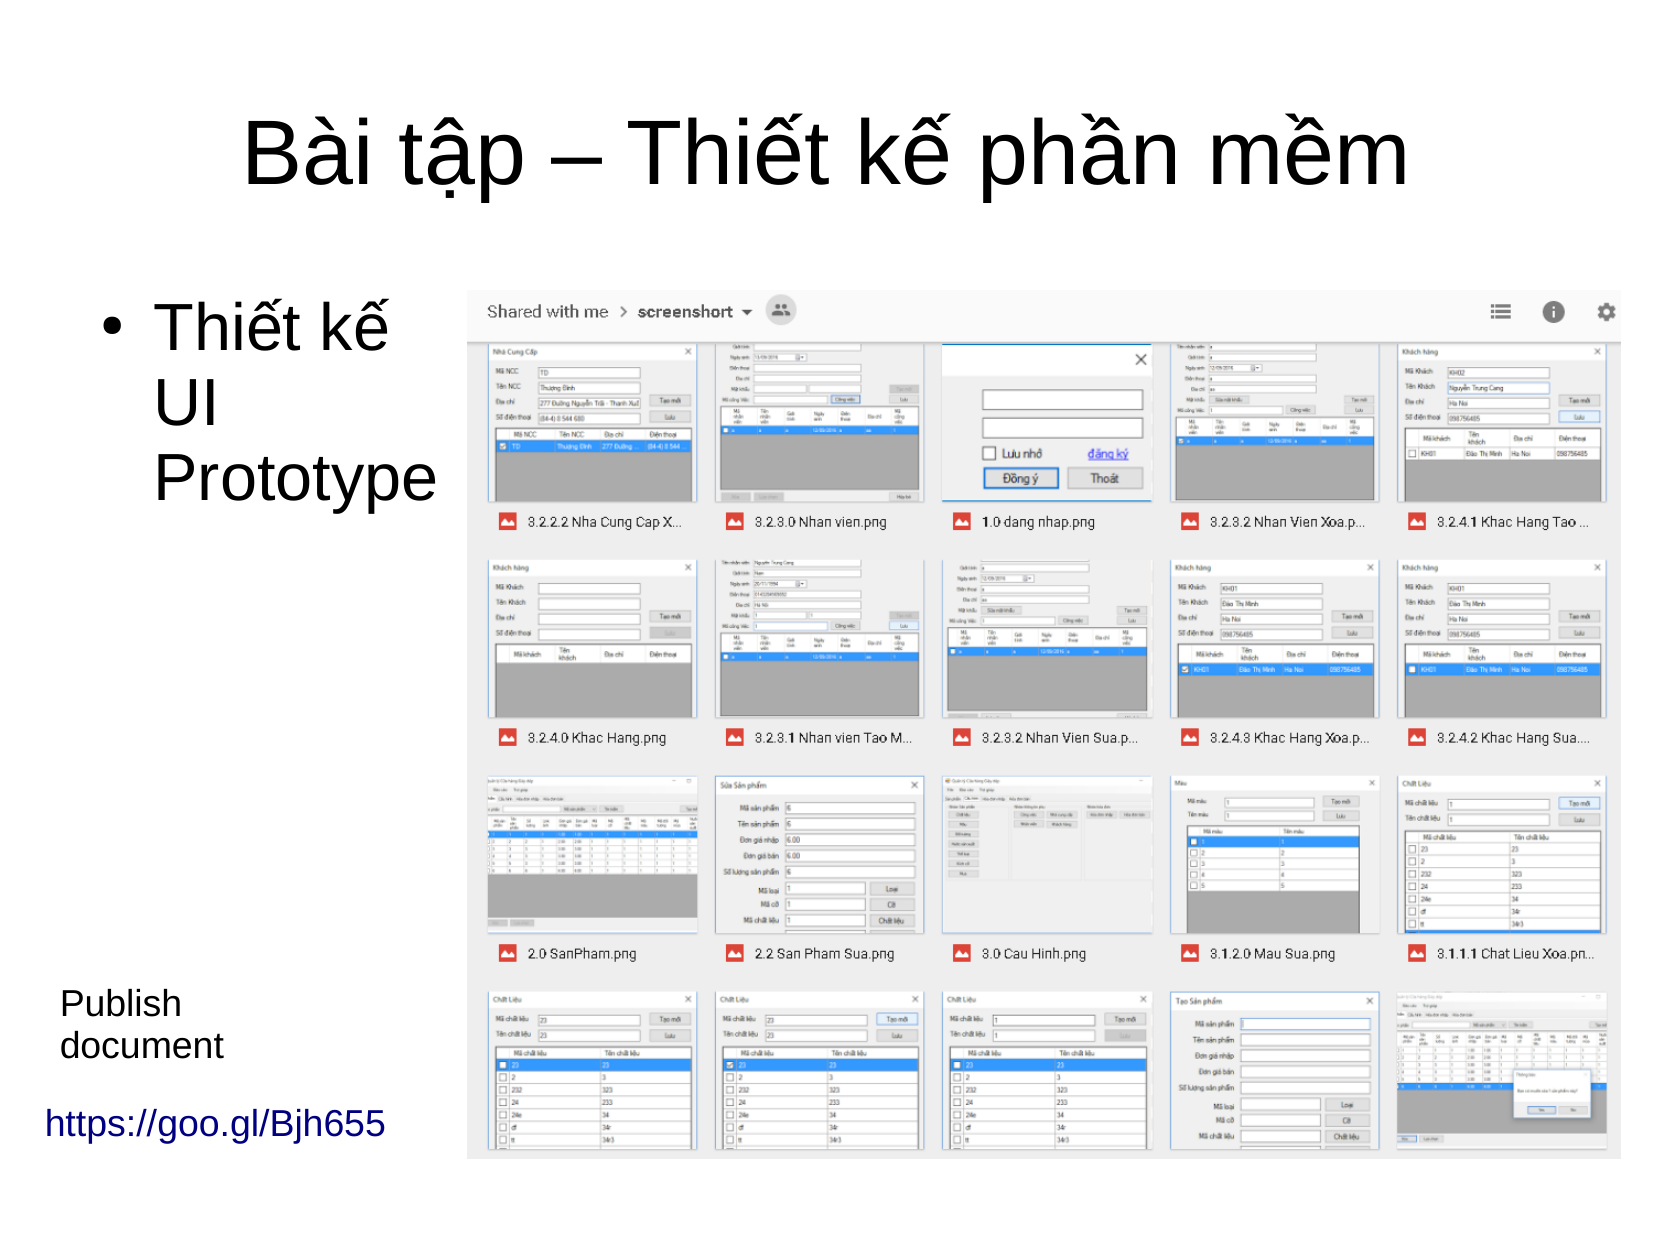

# Bài tập – Thiết kế phần mềm
Thiết kế
UI
Prototype
Publish document
https://goo.gl/Bjh655